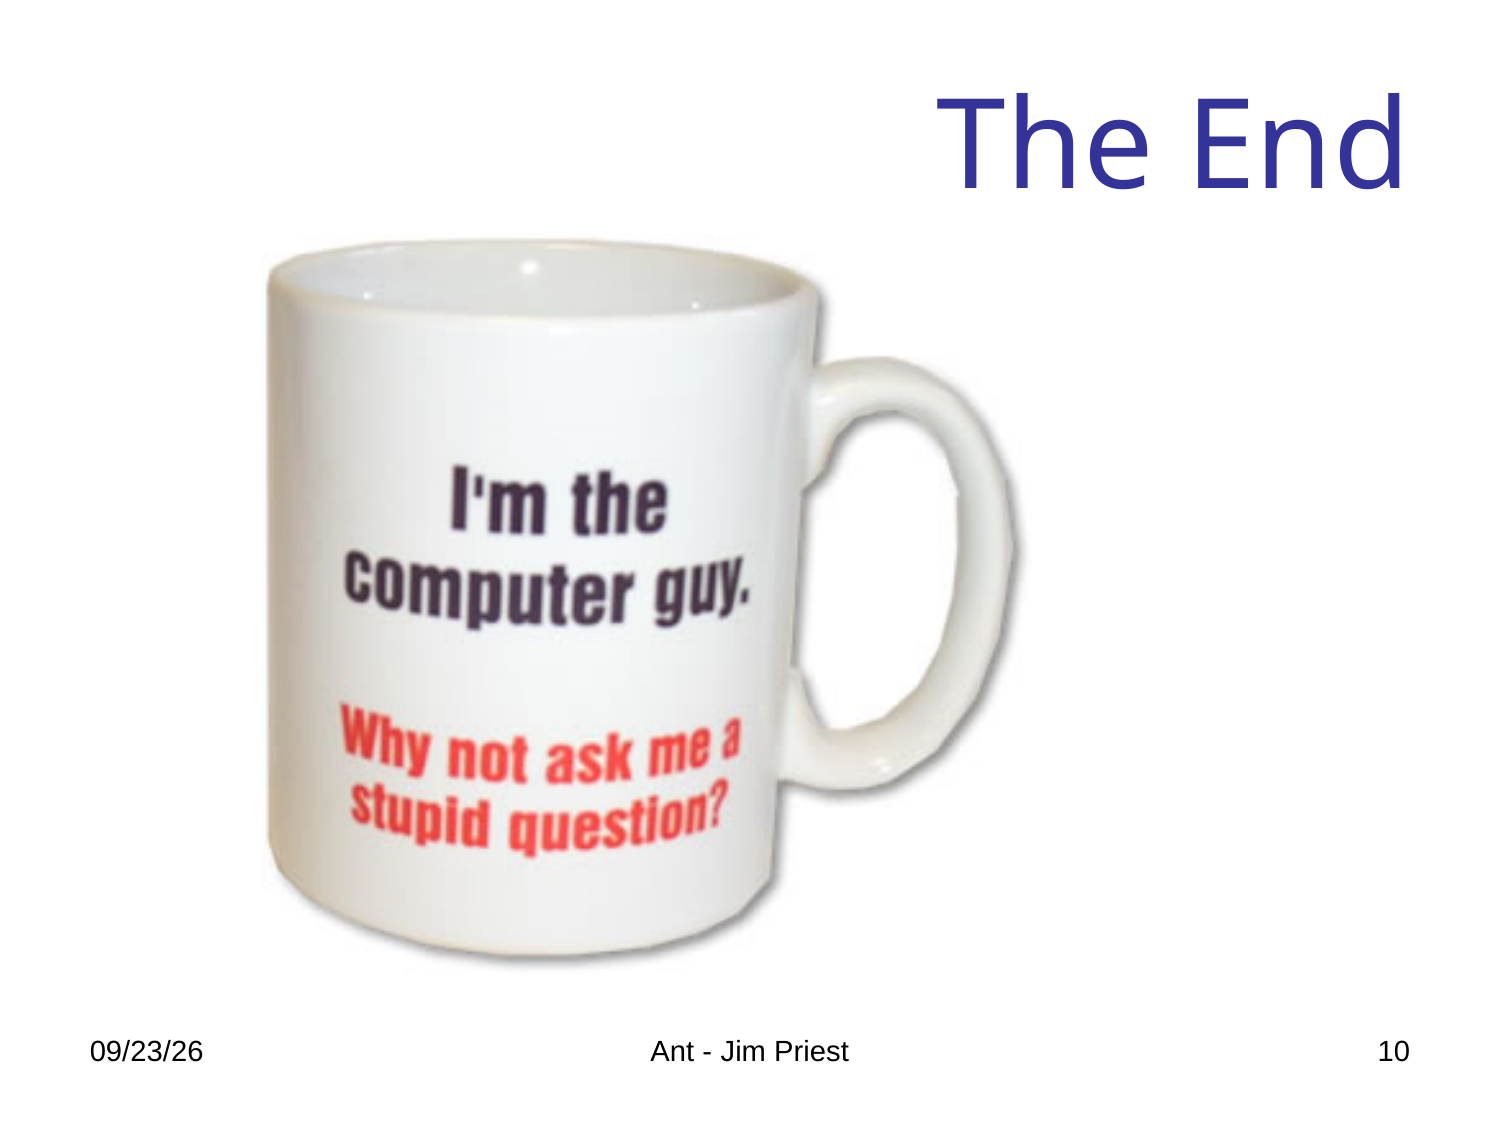

# The End
Ant - Jim Priest
10